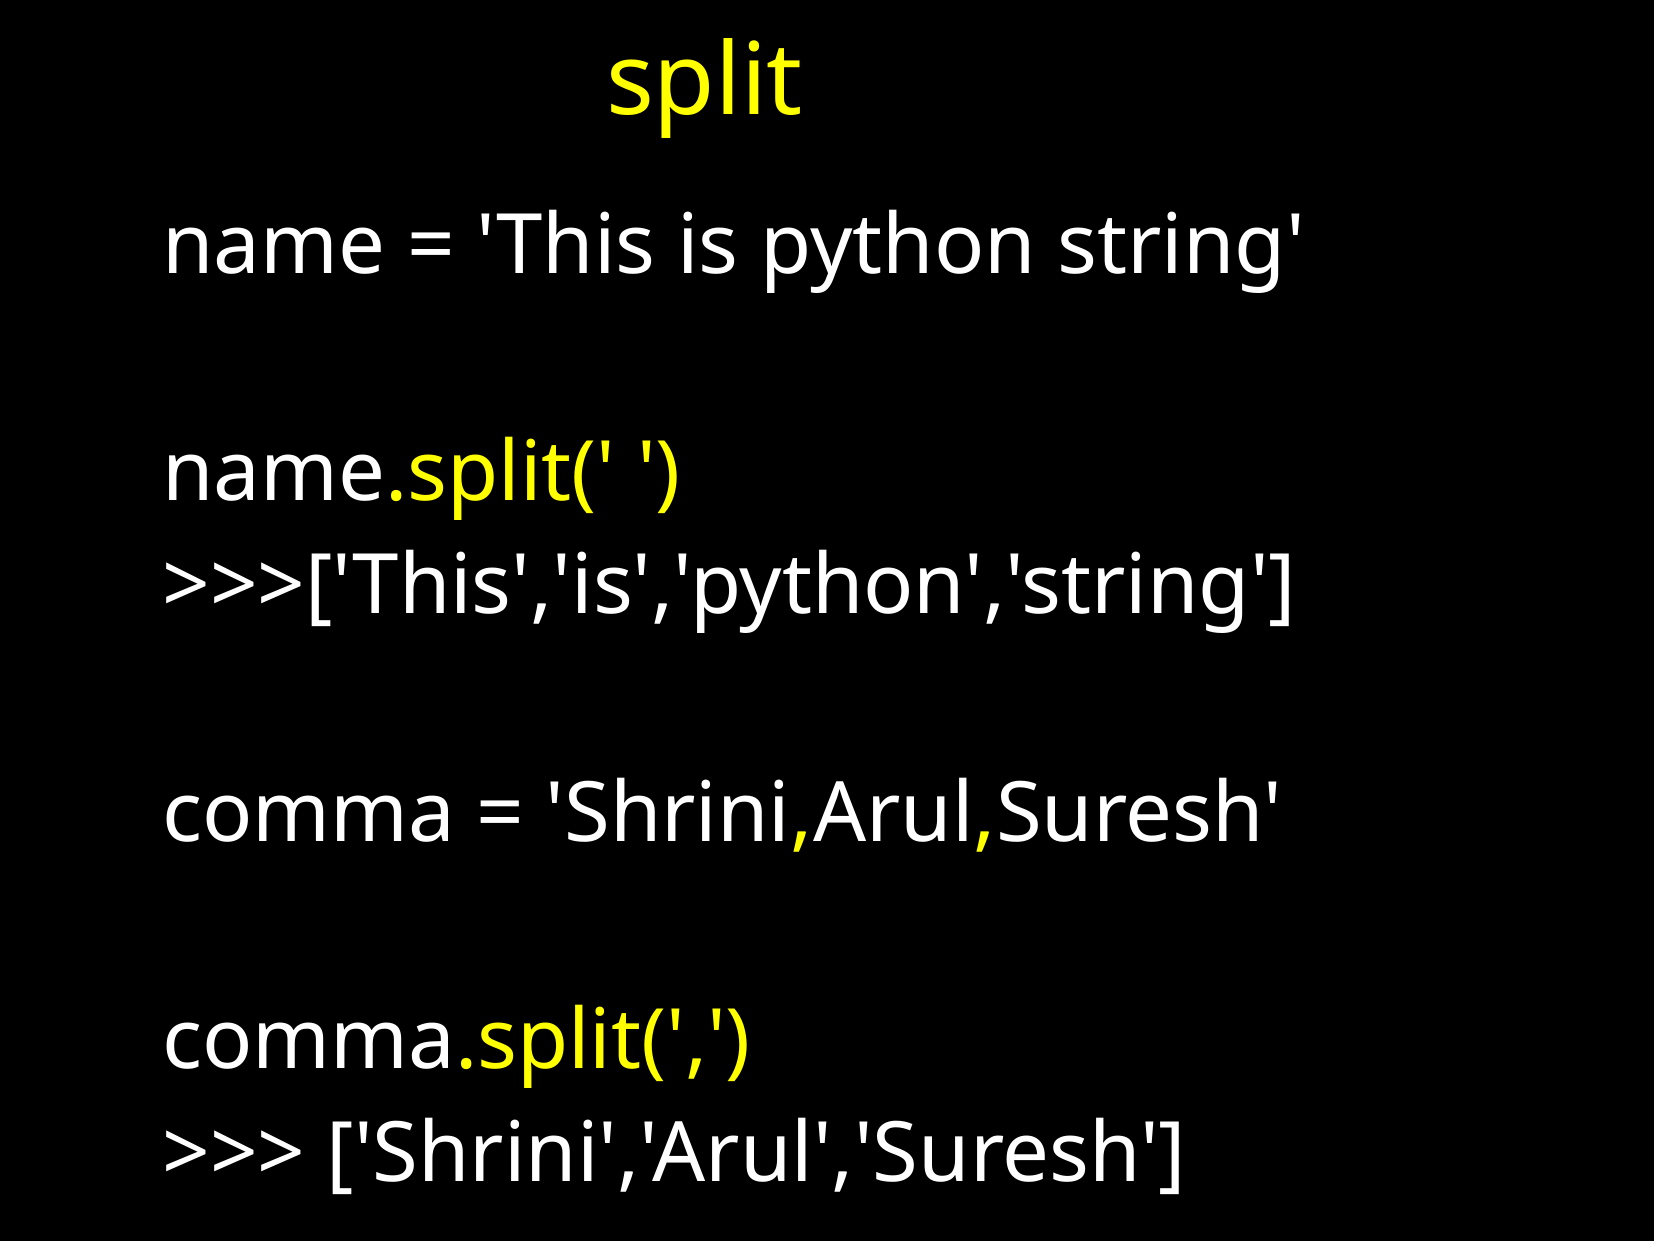

split
name = 'This is python string'
name.split(' ')
>>>['This','is','python','string']
comma = 'Shrini,Arul,Suresh'
comma.split(',')
>>> ['Shrini','Arul','Suresh']